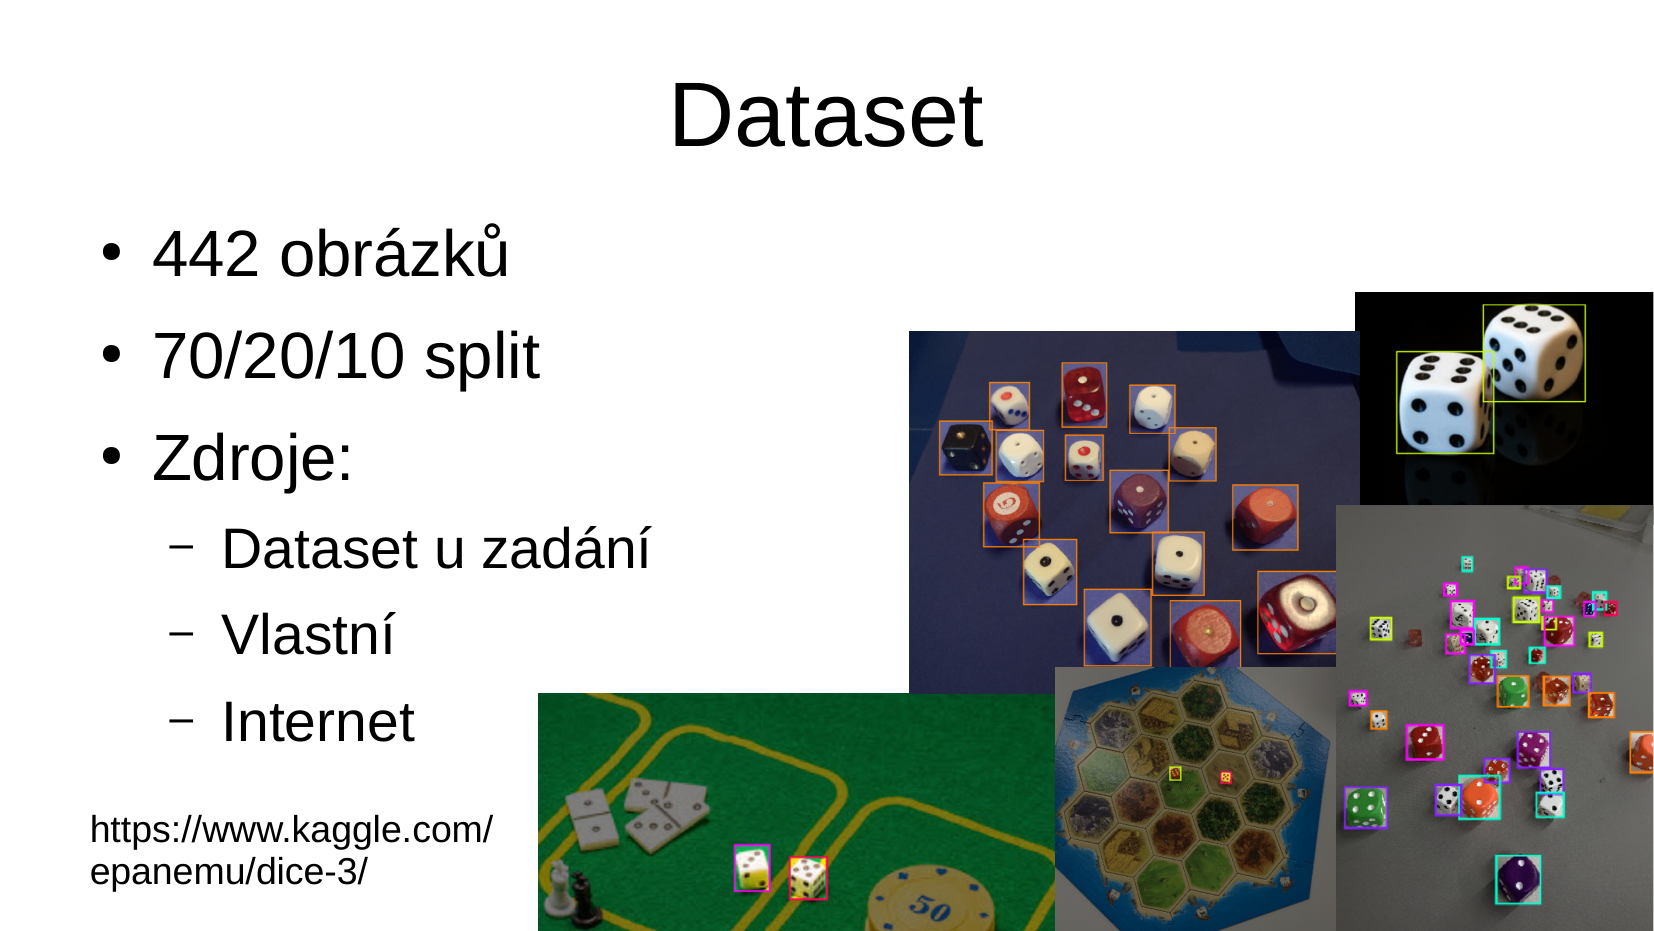

# Dataset
442 obrázků
70/20/10 split
Zdroje:
Dataset u zadání
Vlastní
Internet
https://www.kaggle.com/epanemu/dice-3/